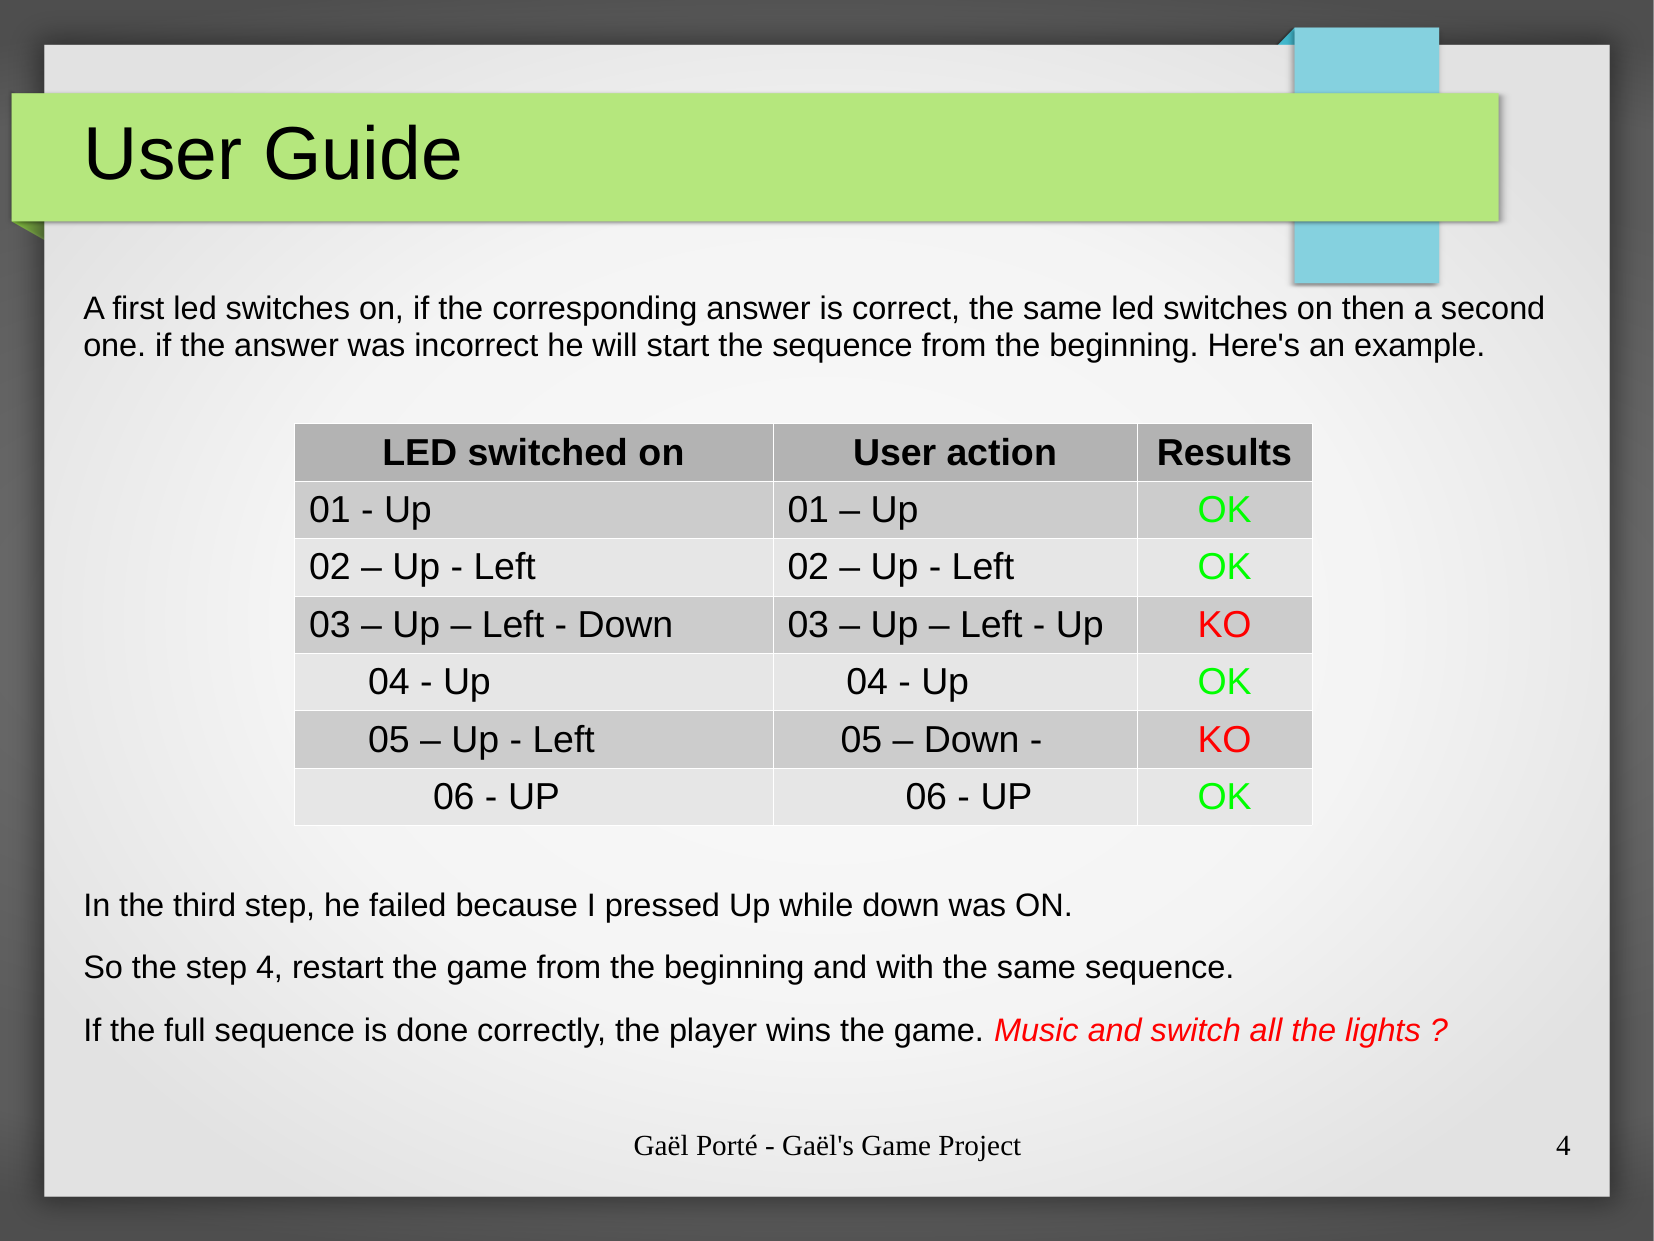

# User Guide
A first led switches on, if the corresponding answer is correct, the same led switches on then a second one. if the answer was incorrect he will start the sequence from the beginning. Here's an example.
In the third step, he failed because I pressed Up while down was ON.
So the step 4, restart the game from the beginning and with the same sequence.
If the full sequence is done correctly, the player wins the game. Music and switch all the lights ?
| LED switched on | User action | Results |
| --- | --- | --- |
| 01 - Up | 01 – Up | OK |
| 02 – Up - Left | 02 – Up - Left | OK |
| 03 – Up – Left - Down | 03 – Up – Left - Up | KO |
| 04 - Up | 04 - Up | OK |
| 05 – Up - Left | 05 – Down - | KO |
| 06 - UP | 06 - UP | OK |
Gaël Porté - Gaël's Game Project
4